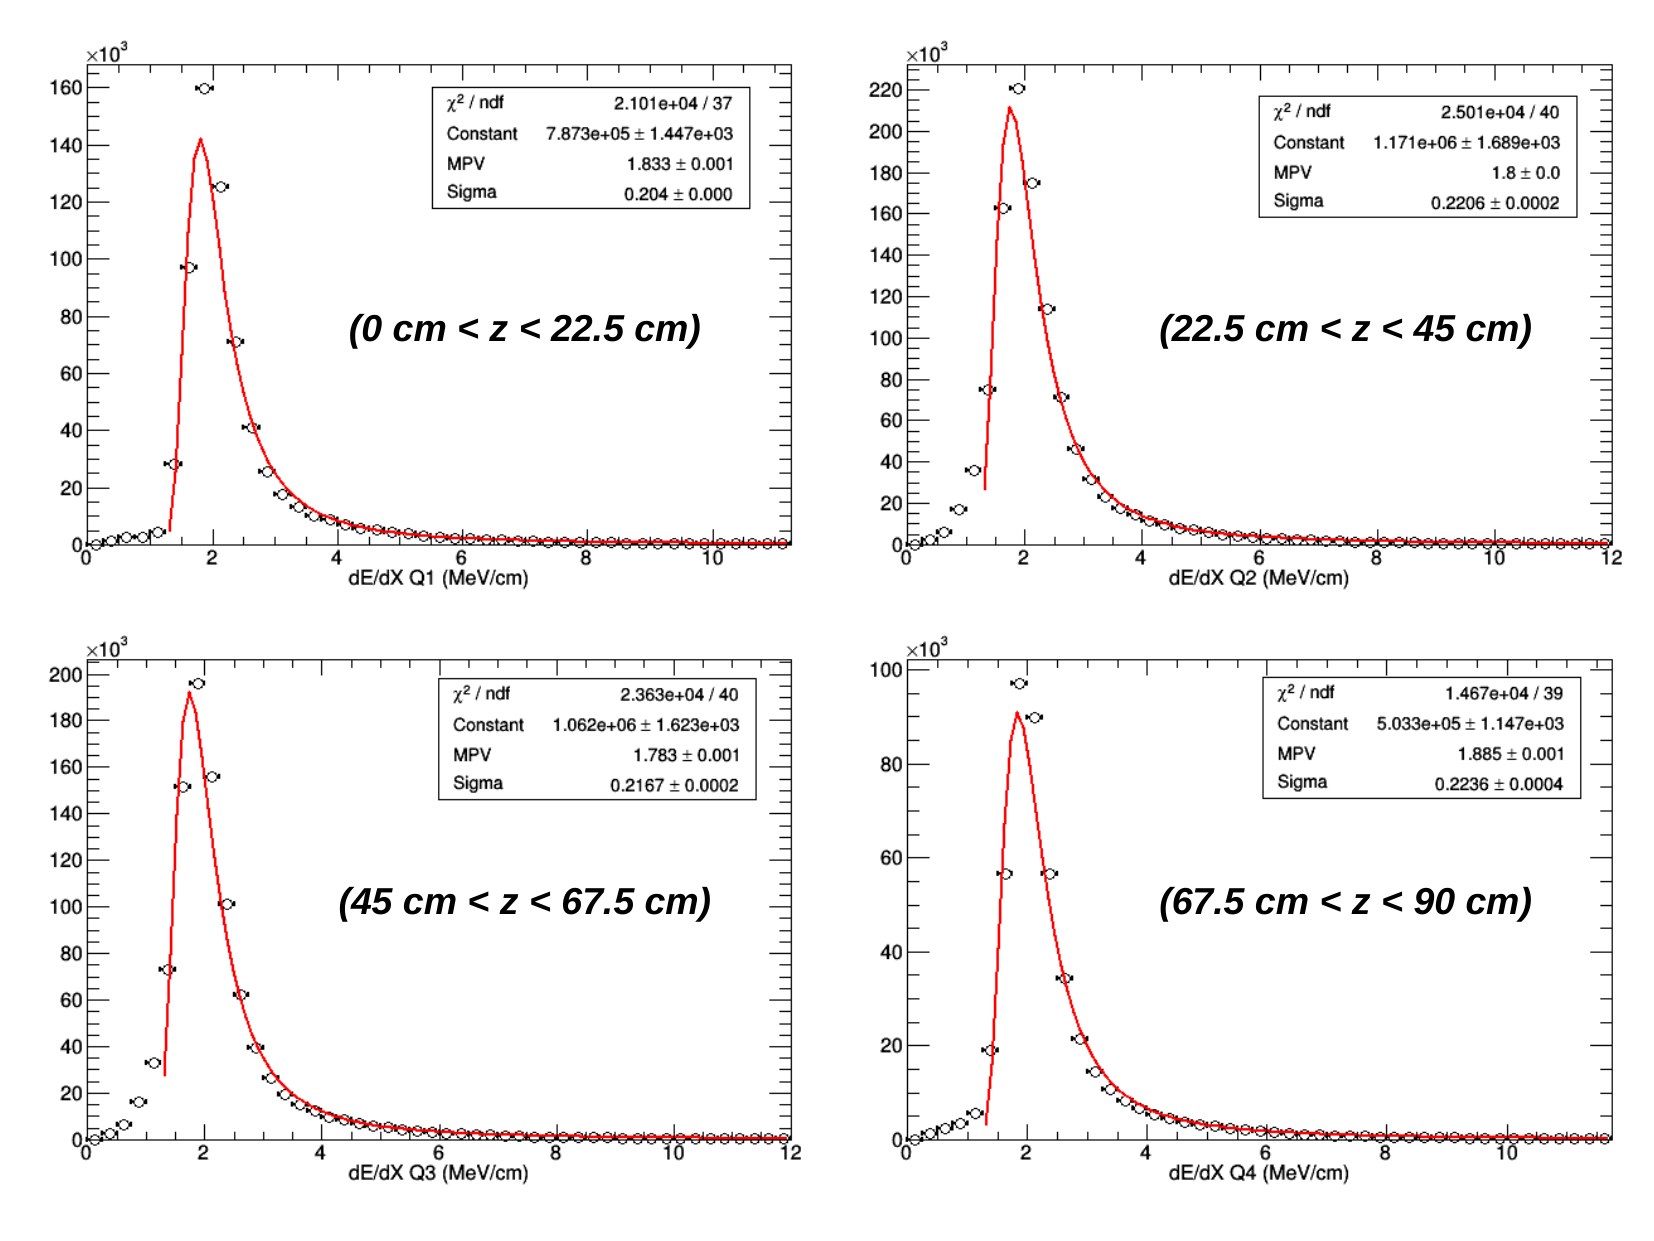

(0 cm < z < 22.5 cm)
(22.5 cm < z < 45 cm)
(45 cm < z < 67.5 cm)
(67.5 cm < z < 90 cm)